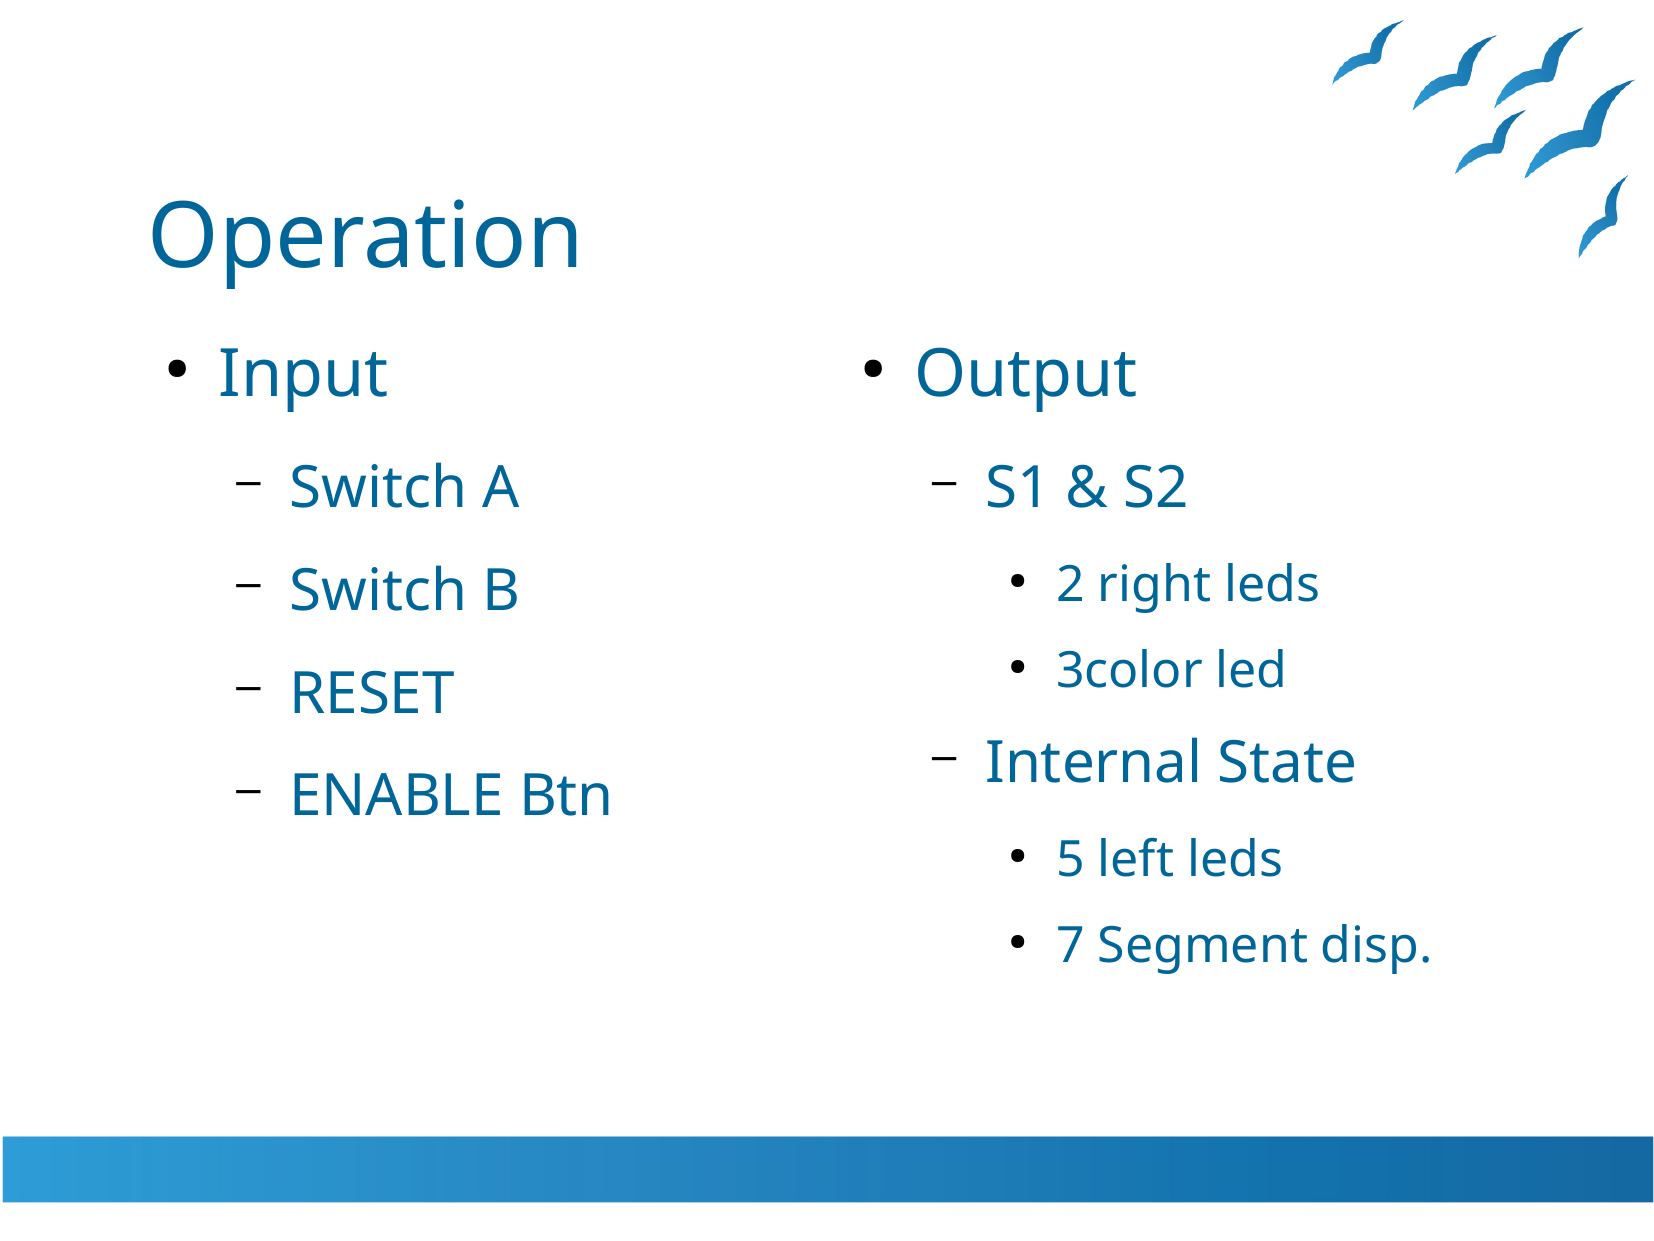

# Operation
Input
Switch A
Switch B
RESET
ENABLE Btn
Output
S1 & S2
2 right leds
3color led
Internal State
5 left leds
7 Segment disp.